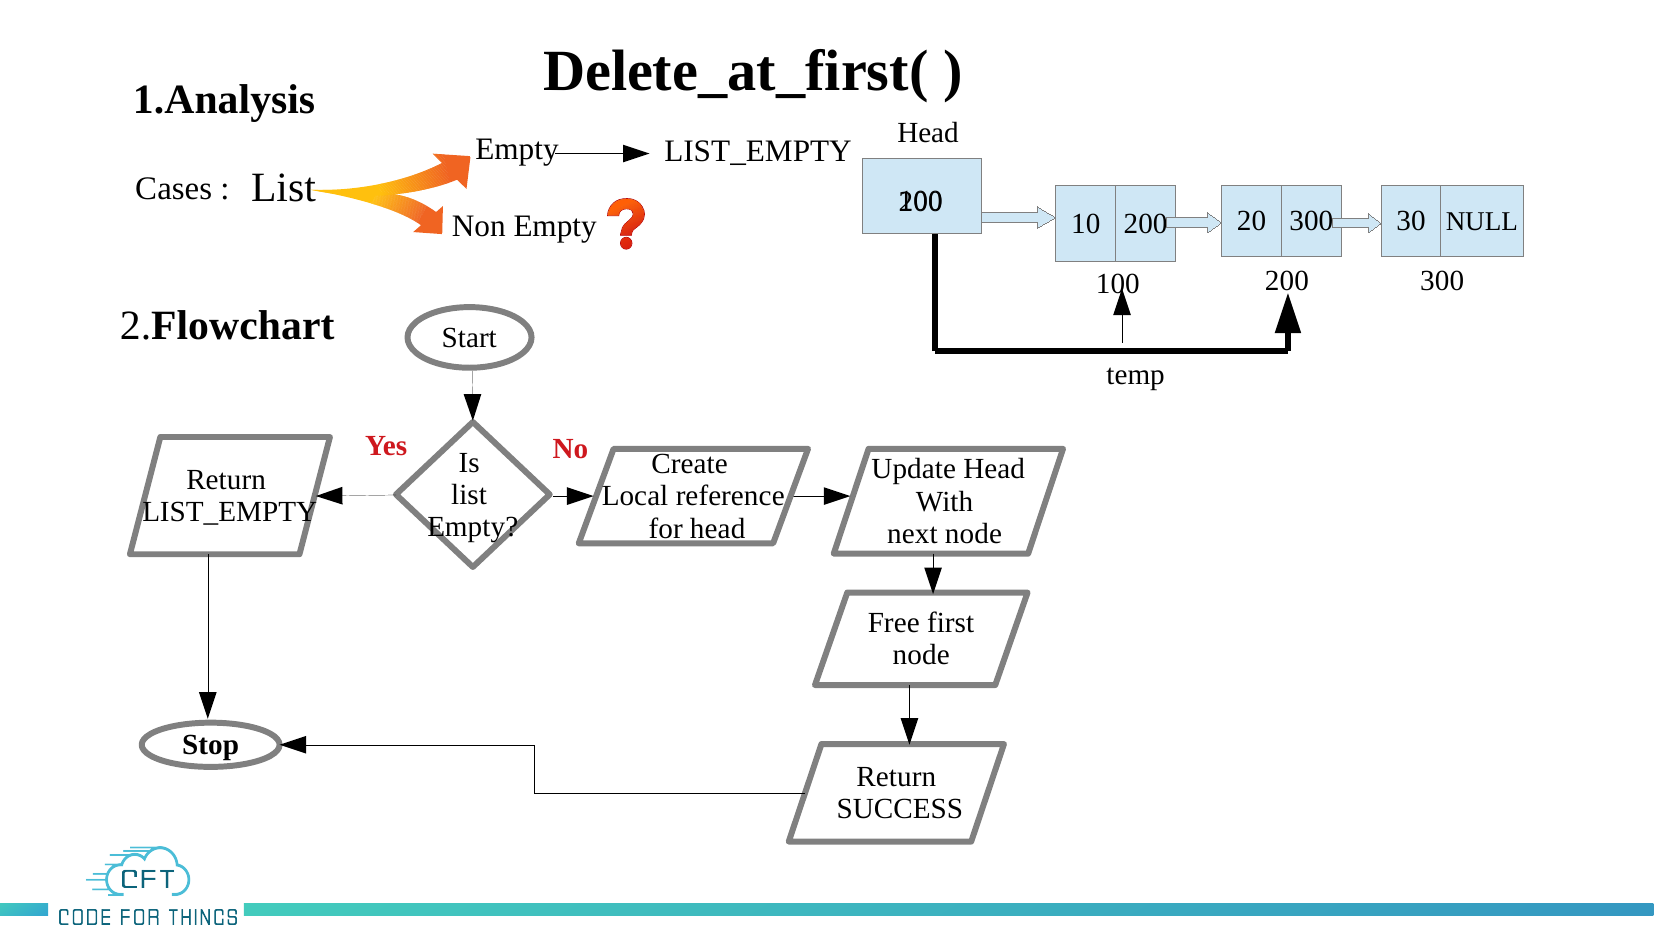

# Delete_at_first( )
1.Analysis
Head
Empty
LIST_EMPTY
 Cases :
List
100
200
10
200
20
300
30
NULL
Non Empty
200
300
100
 2.Flowchart
Start
temp
Yes
Is
list
Empty?
No
Return
LIST_EMPTY
Create
Local reference
 for head
Update Head
With
next node
Free first
node
Stop
Return
 SUCCESS